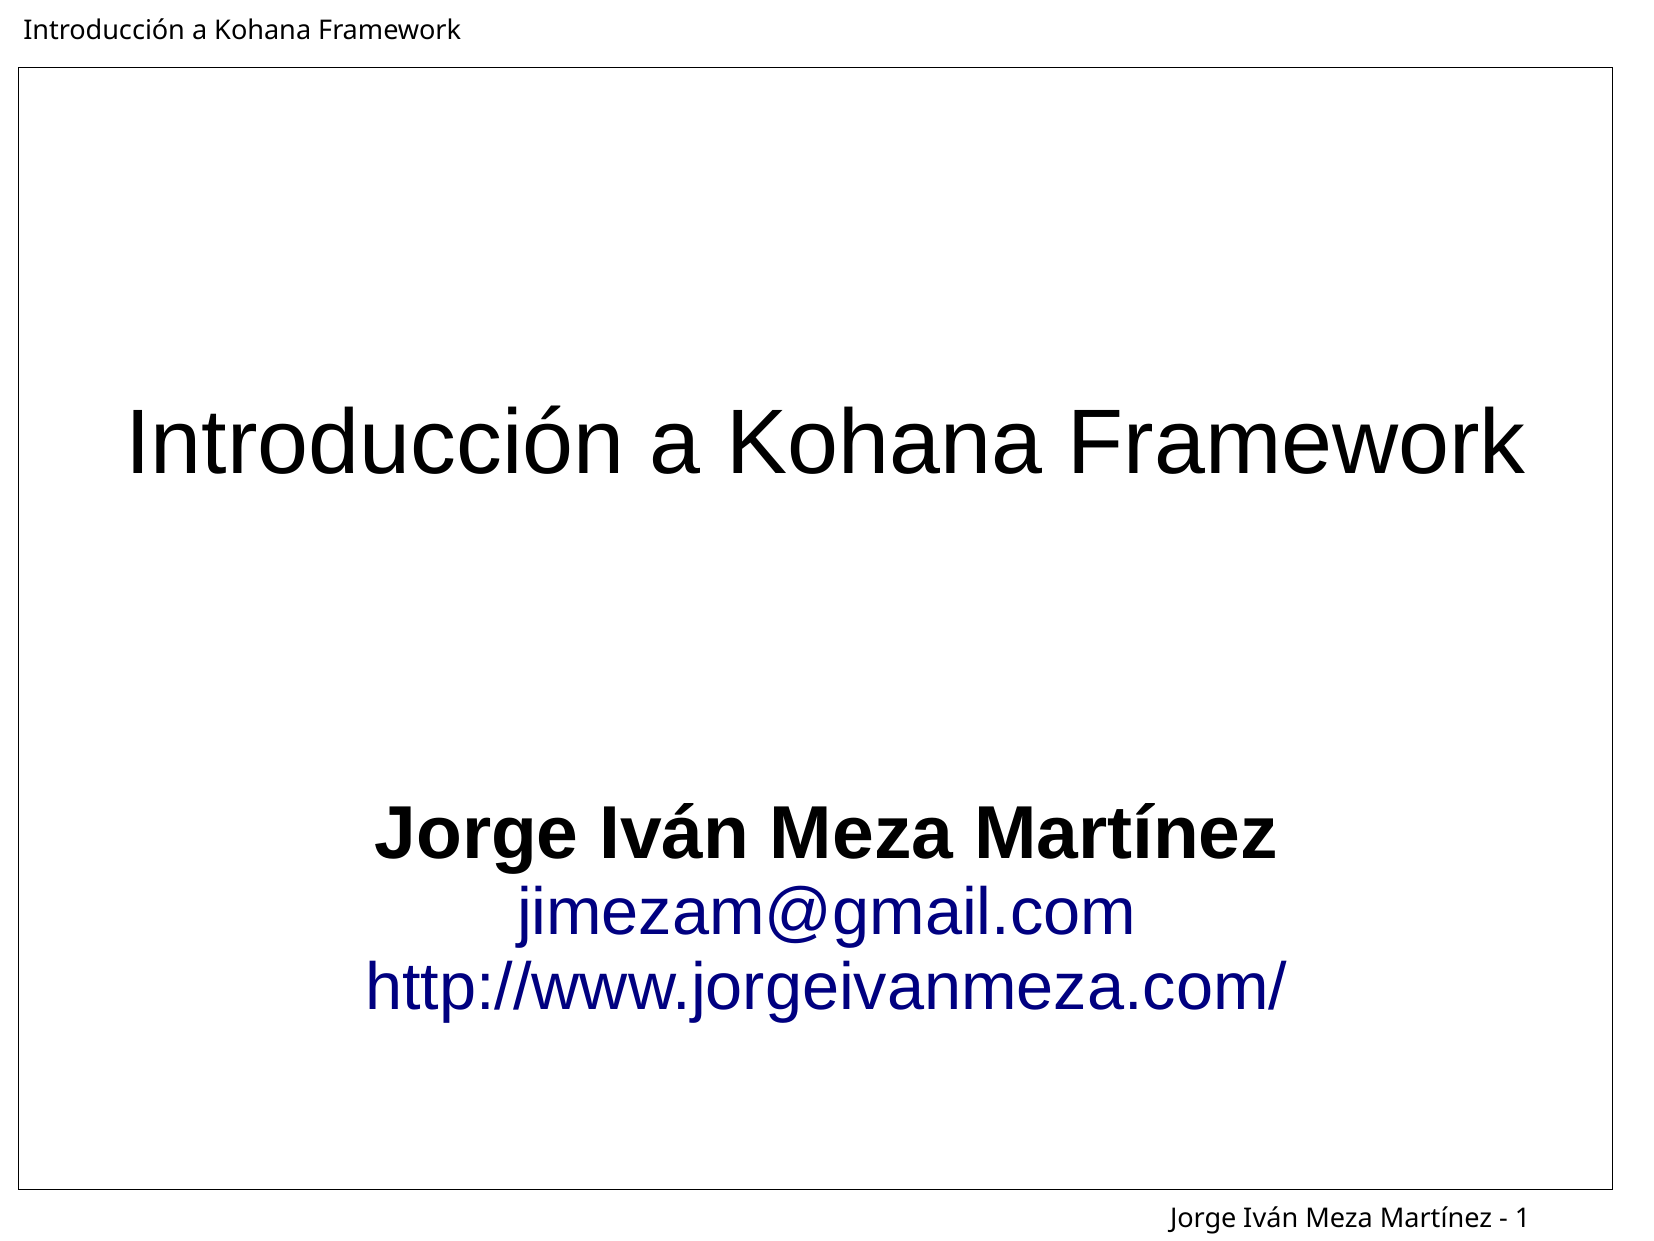

# Introducción a Kohana Framework
Jorge Iván Meza Martínez
jimezam@gmail.com
http://www.jorgeivanmeza.com/